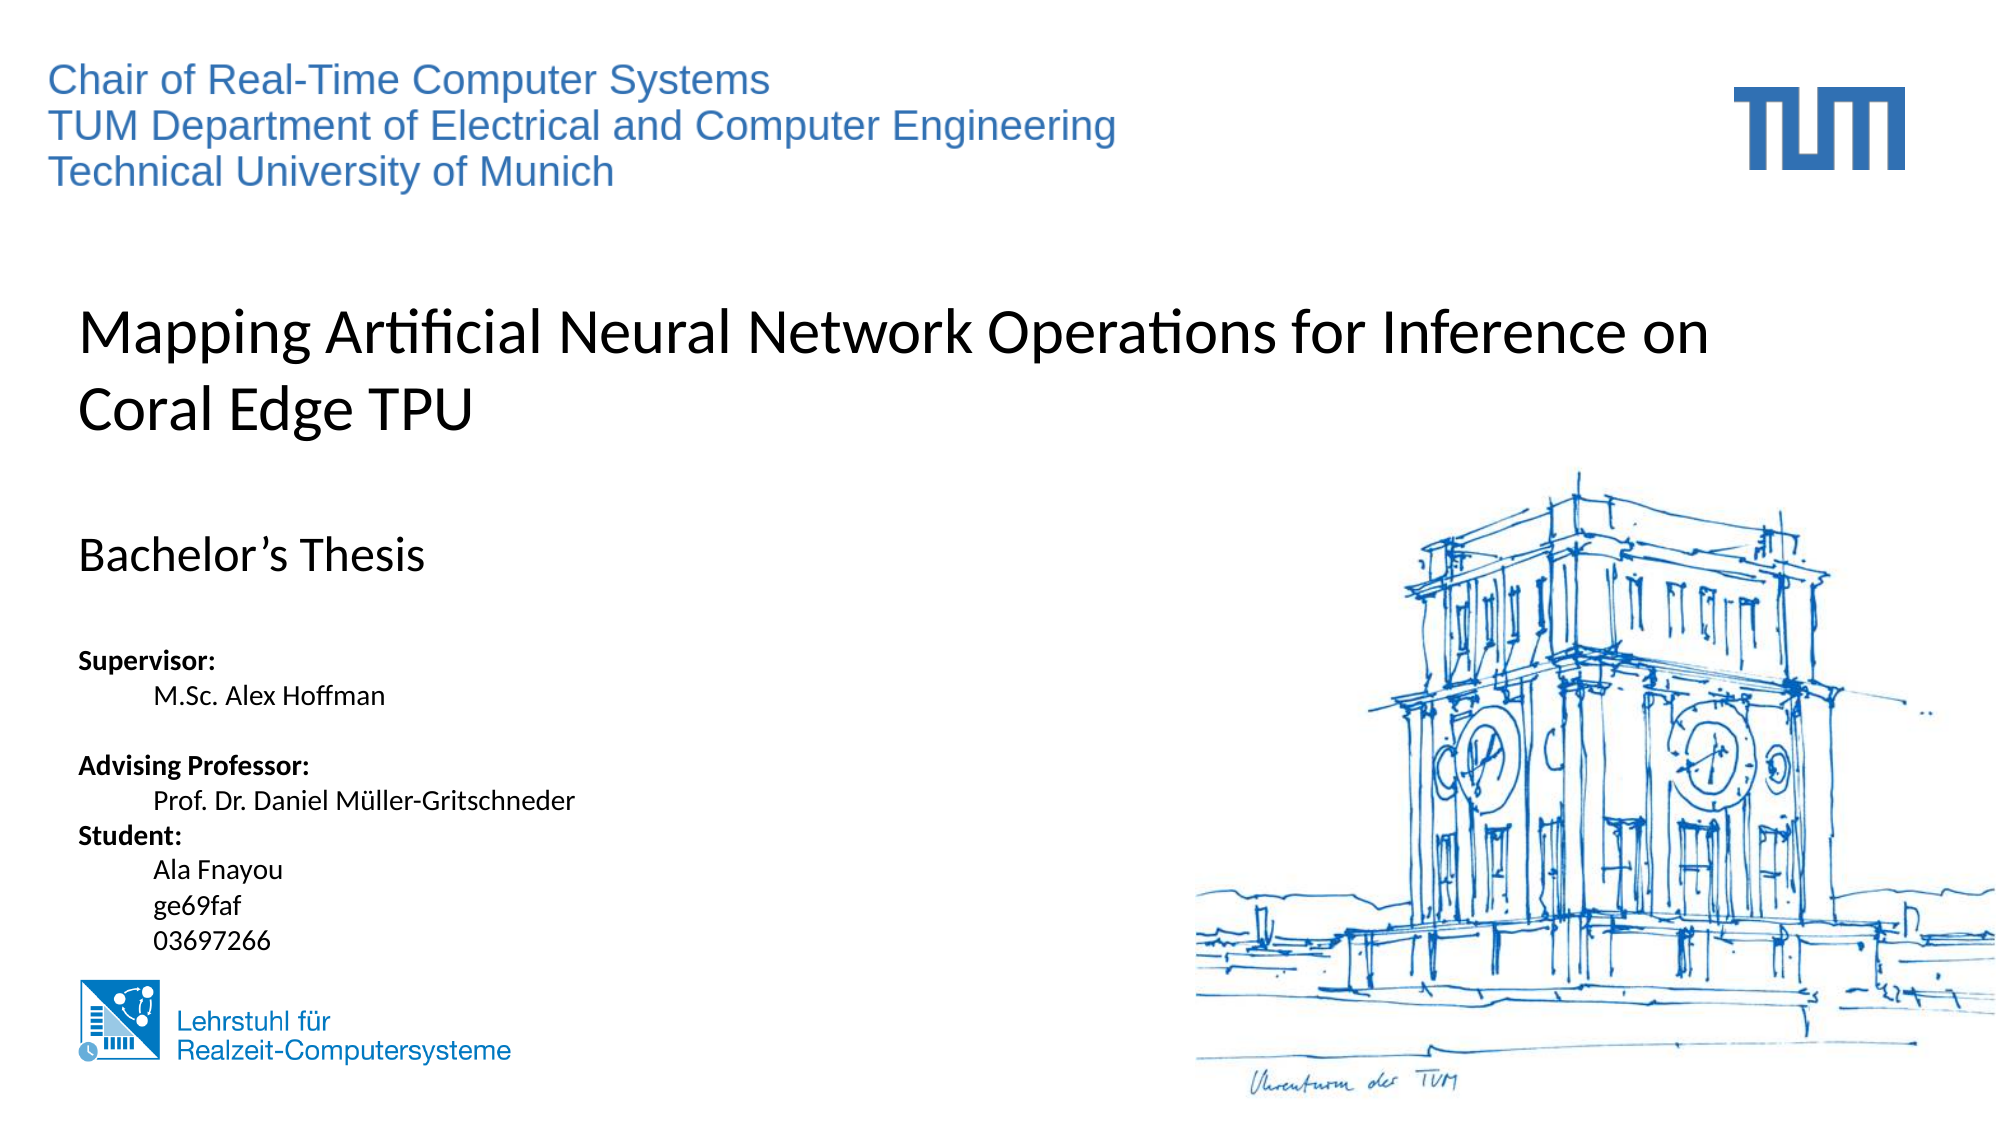

Mapping Artificial Neural Network Operations for Inference on
Coral Edge TPU
Bachelor’s Thesis
Supervisor:
	M.Sc. Alex Hoffman
Advising Professor:
	Prof. Dr. Daniel Müller-Gritschneder
Student:
	Ala Fnayou
	ge69faf
	03697266